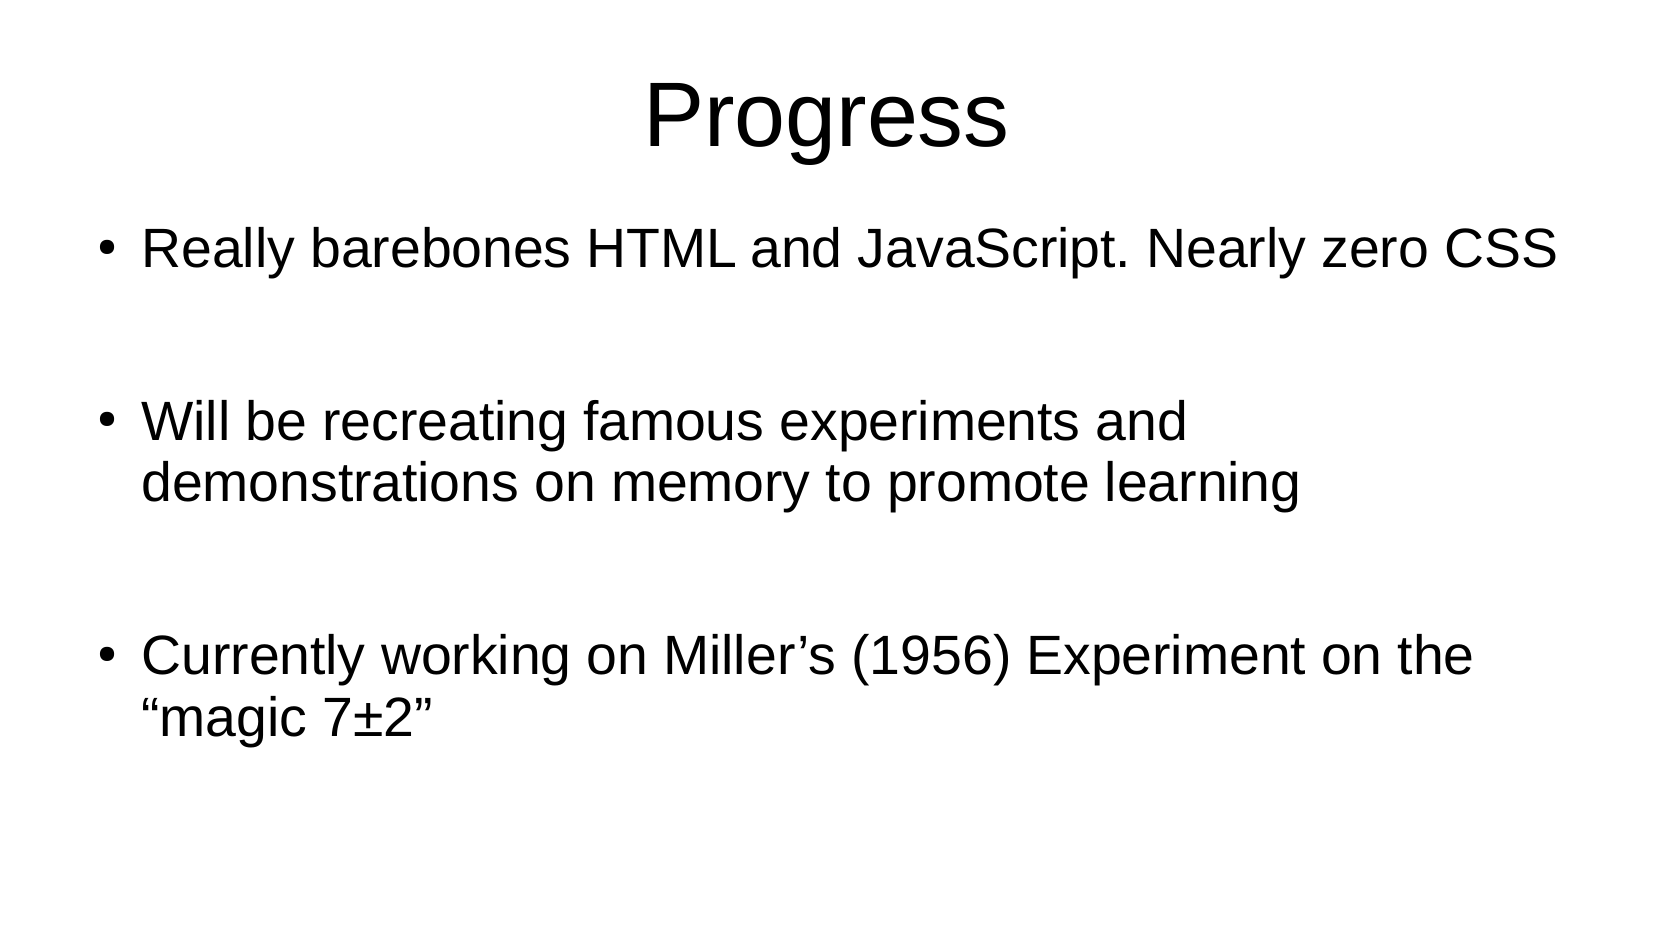

# Progress
Really barebones HTML and JavaScript. Nearly zero CSS
Will be recreating famous experiments and demonstrations on memory to promote learning
Currently working on Miller’s (1956) Experiment on the “magic 7±2”